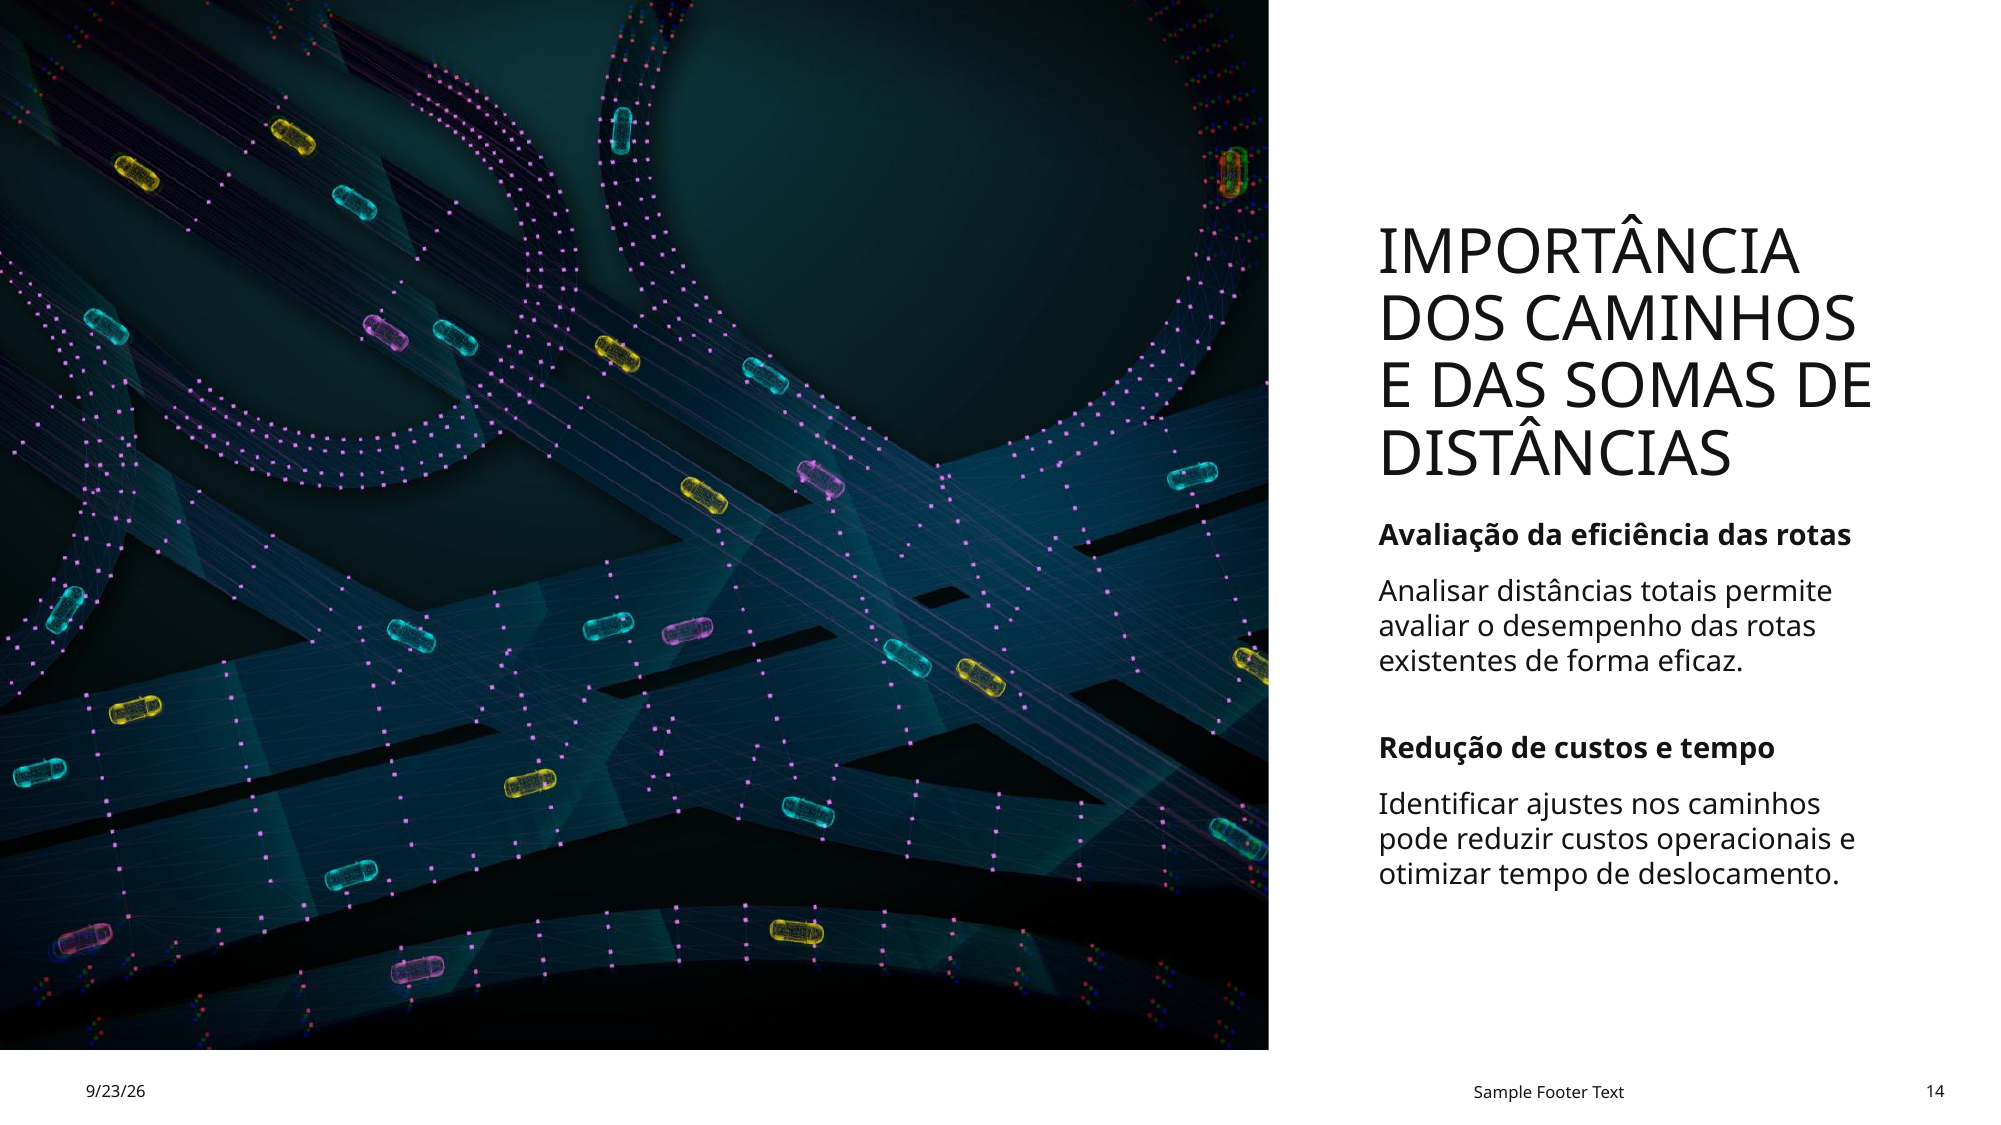

# Importância dos caminhos e das somas de distâncias
Avaliação da eficiência das rotas
Analisar distâncias totais permite avaliar o desempenho das rotas existentes de forma eficaz.
Redução de custos e tempo
Identificar ajustes nos caminhos pode reduzir custos operacionais e otimizar tempo de deslocamento.
Sample Footer Text